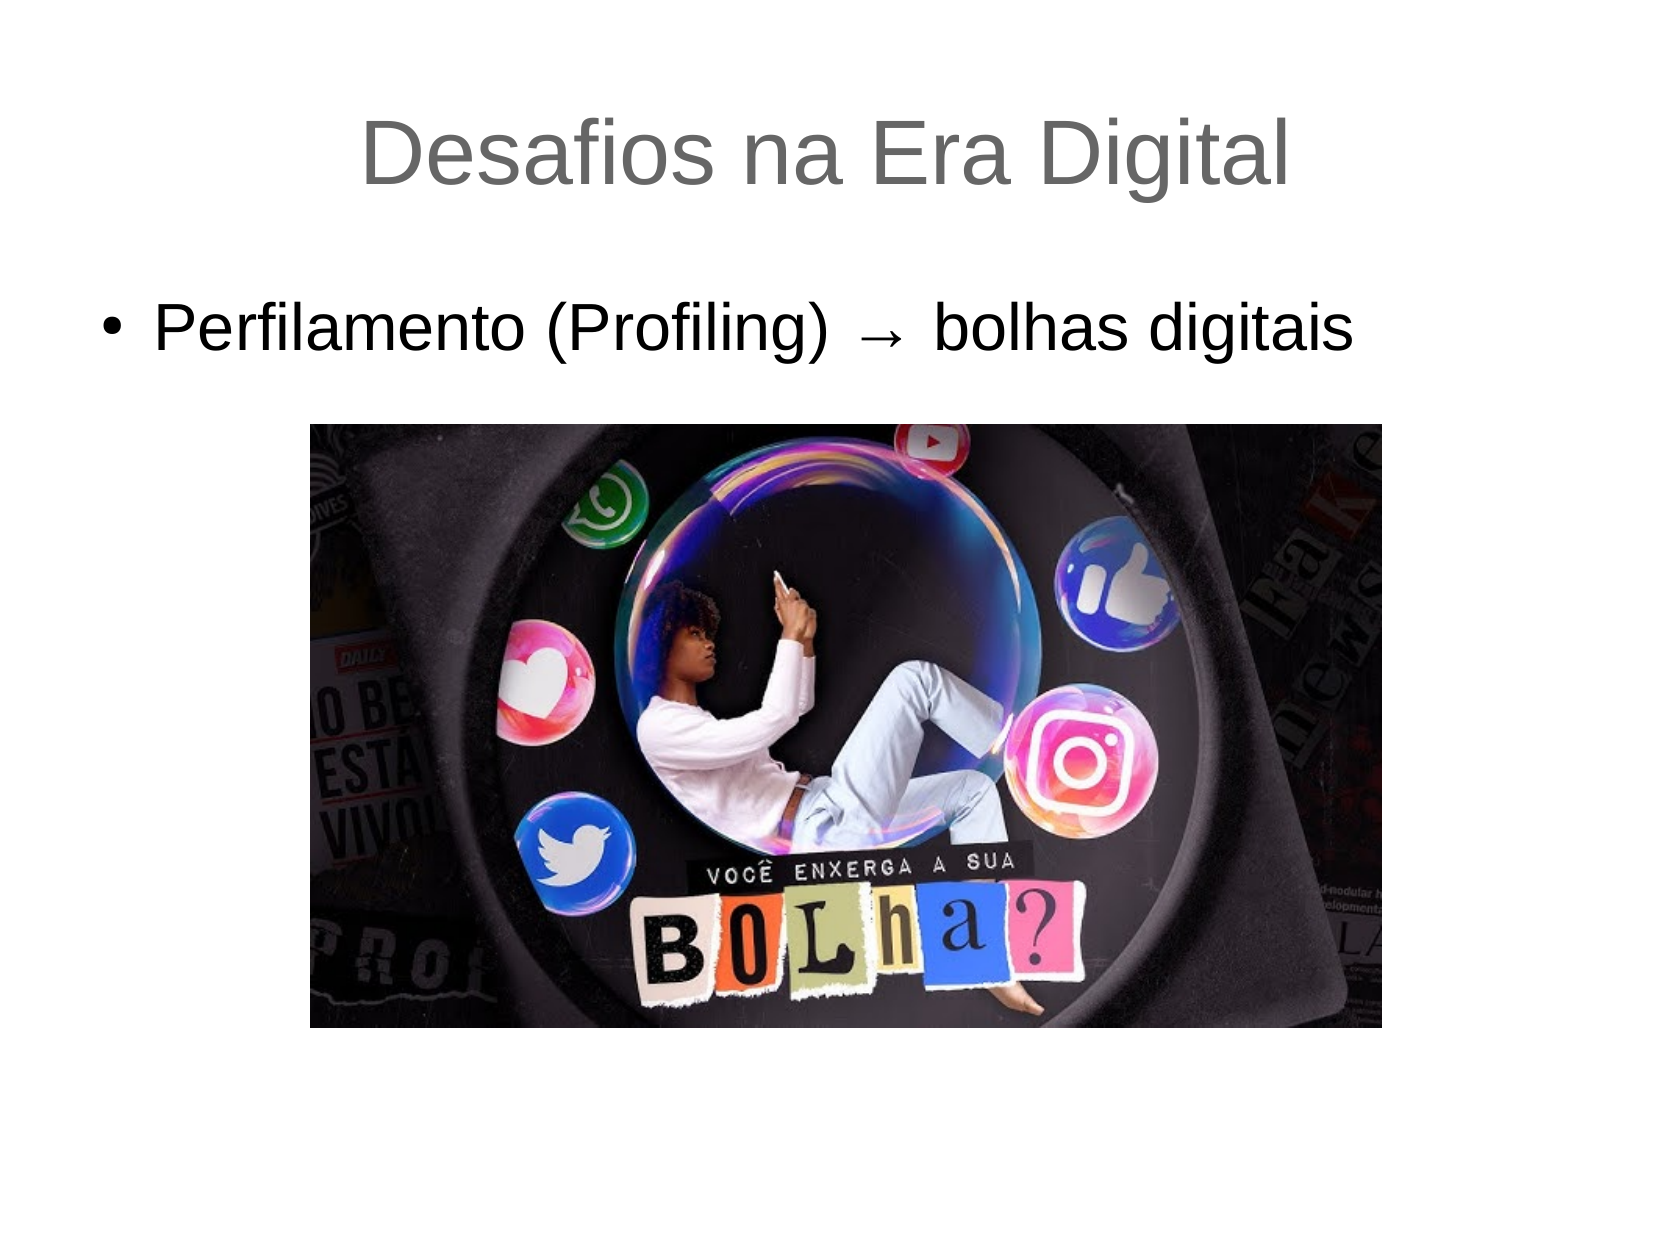

# Desafios na Era Digital
Perfilamento (Profiling) → bolhas digitais